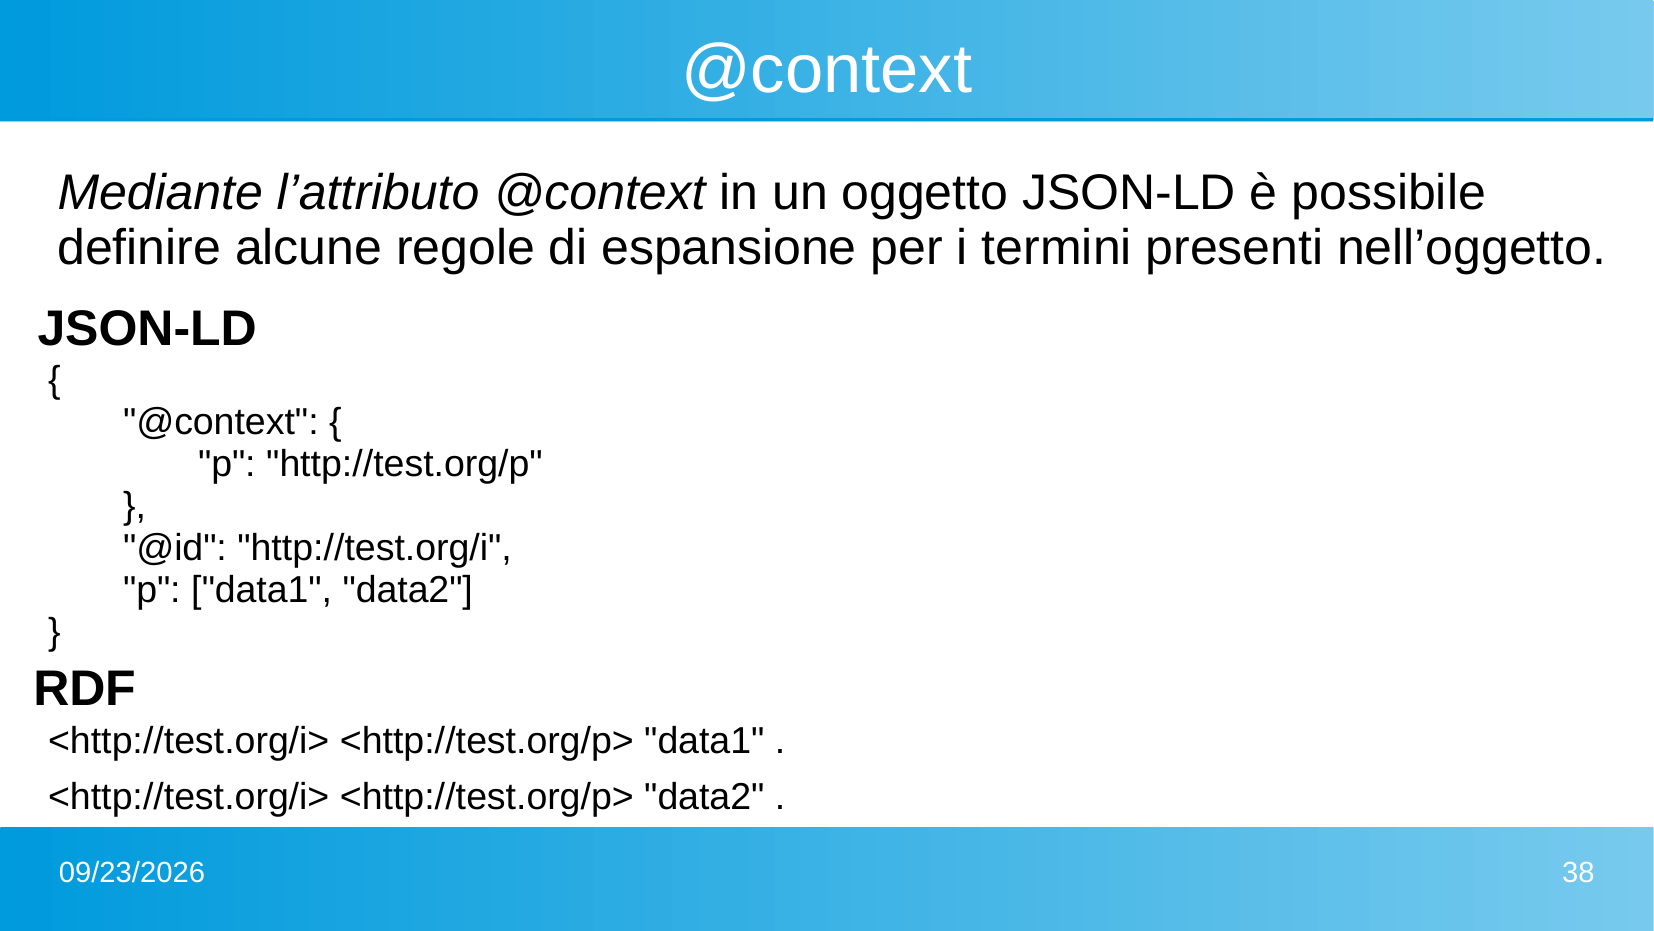

# @context
Mediante l’attributo @context in un oggetto JSON-LD è possibile definire alcune regole di espansione per i termini presenti nell’oggetto.
JSON-LD
{
	"@context": {
		"p": "http://test.org/p"
	},
	"@id": "http://test.org/i",
 	"p": ["data1", "data2"]
}
RDF
<http://test.org/i> <http://test.org/p> "data1" .
<http://test.org/i> <http://test.org/p> "data2" .
38